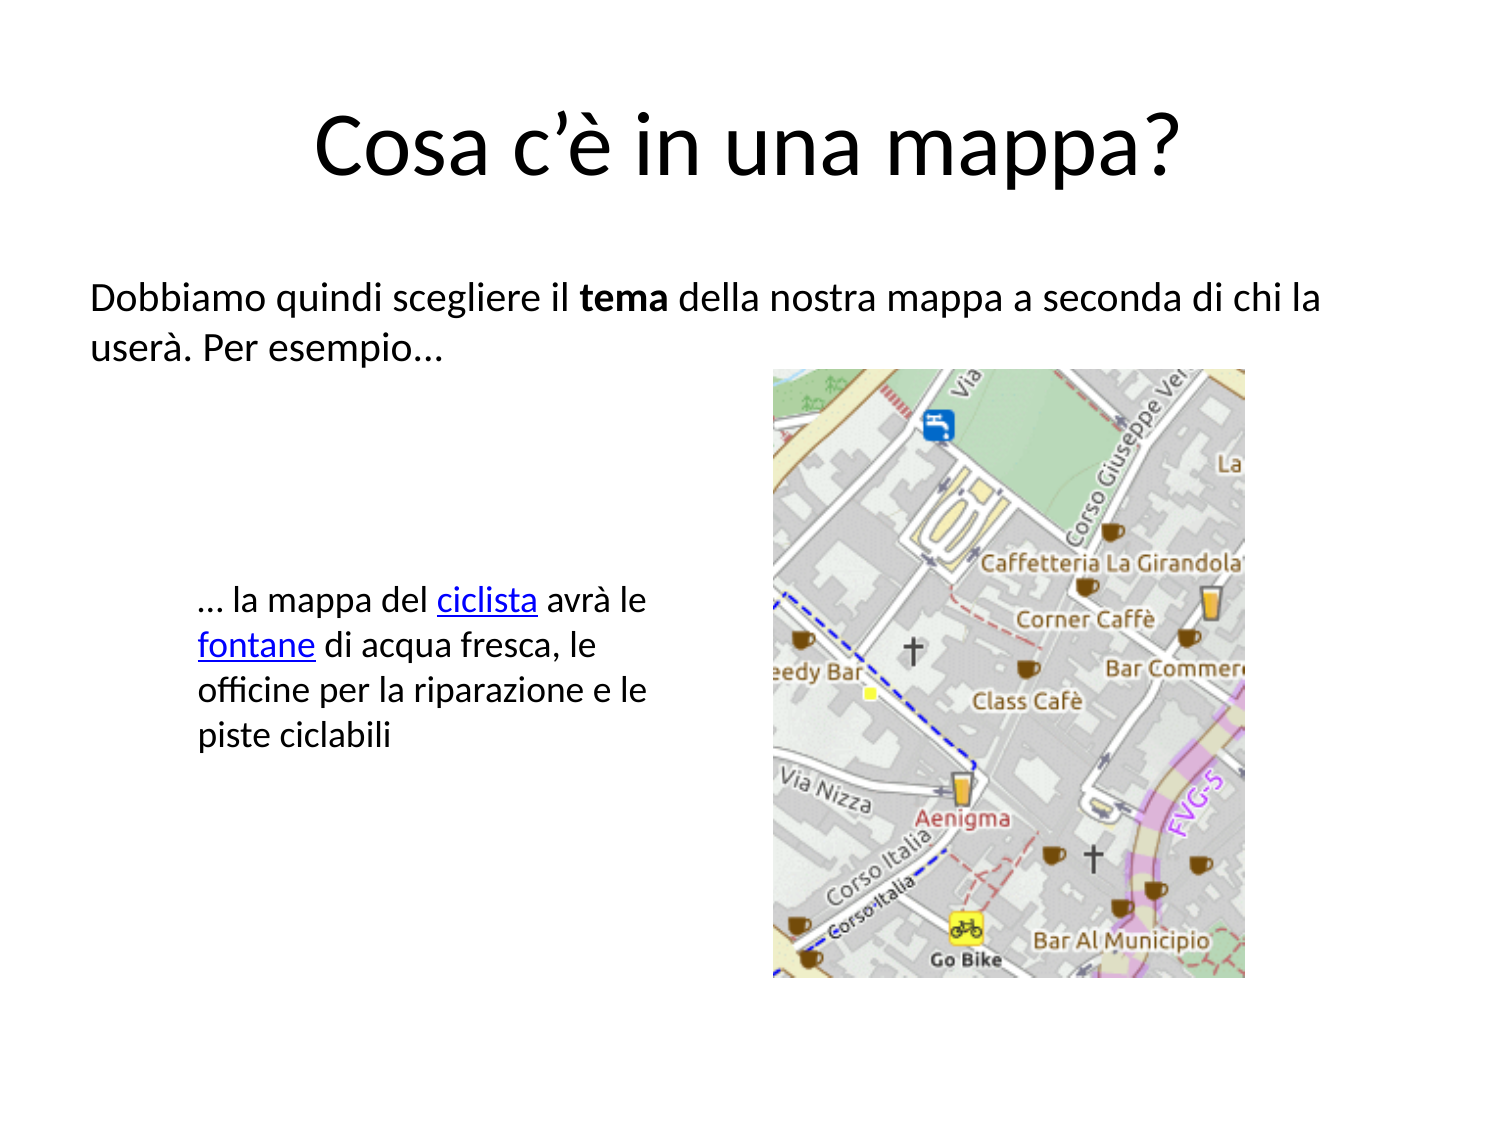

# Cosa c’è in una mappa?
Dobbiamo quindi scegliere il tema della nostra mappa a seconda di chi la userà. Per esempio...
… la mappa del ciclista avrà le fontane di acqua fresca, le officine per la riparazione e le piste ciclabili